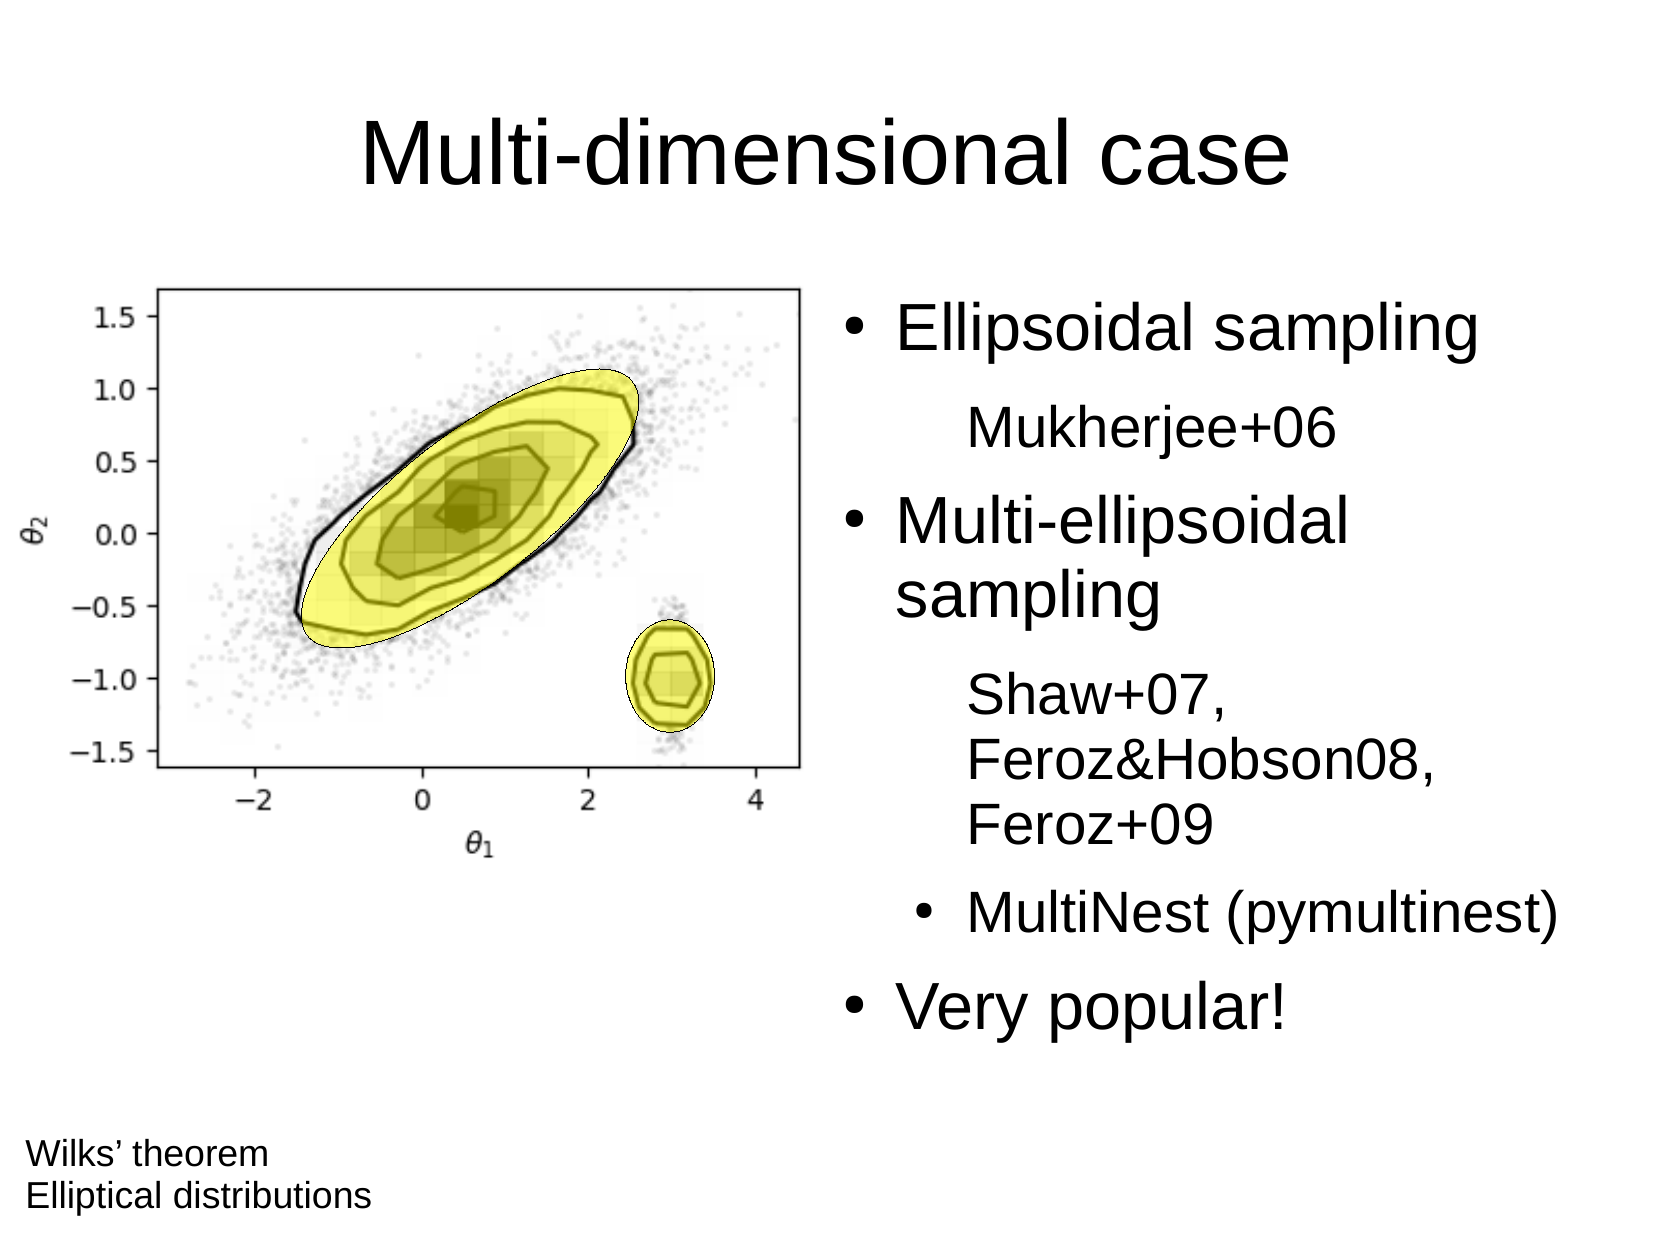

# Multi-dimensional case
Ellipsoidal sampling
Mukherjee+06
Multi-ellipsoidal sampling
Shaw+07, Feroz&Hobson08, Feroz+09
MultiNest (pymultinest)
Very popular!
Wilks’ theorem
Elliptical distributions